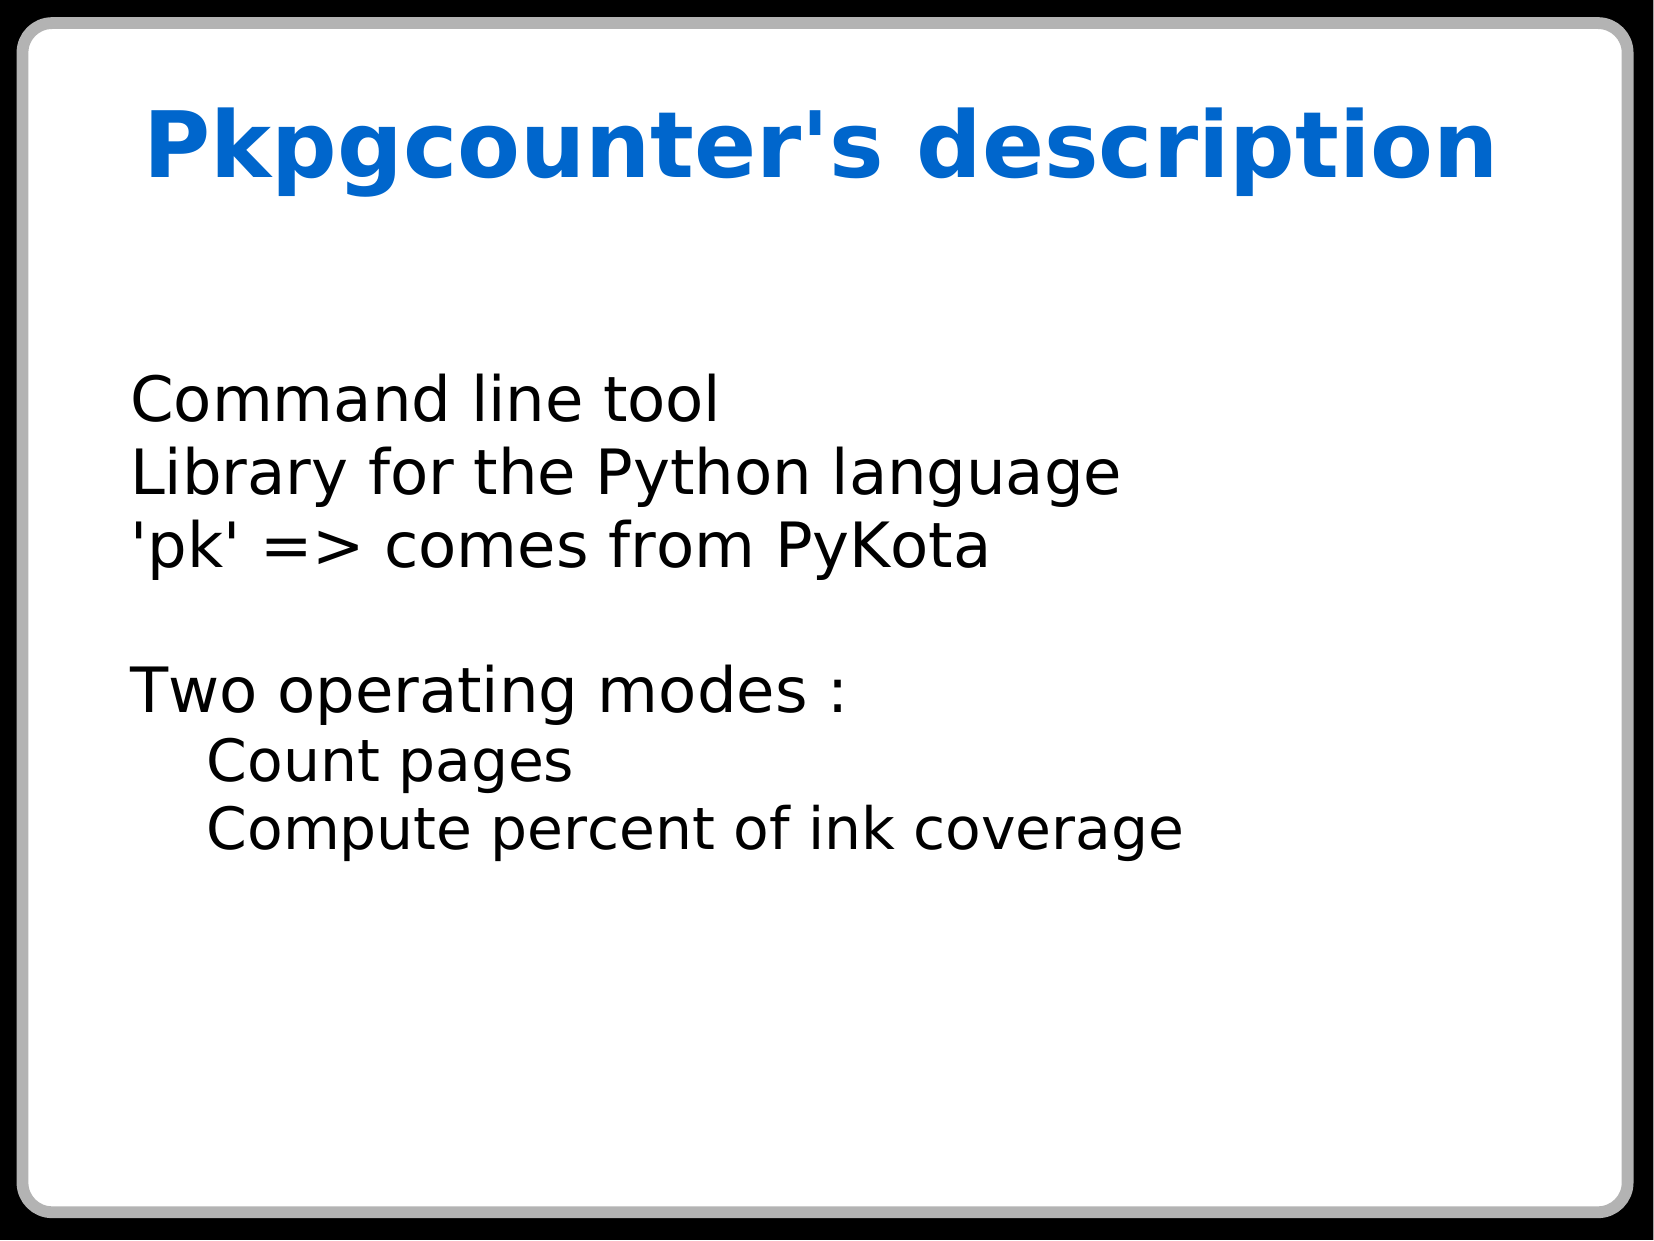

# Pkpgcounter's description
Command line tool
Library for the Python language
'pk' => comes from PyKota
Two operating modes :
Count pages
Compute percent of ink coverage